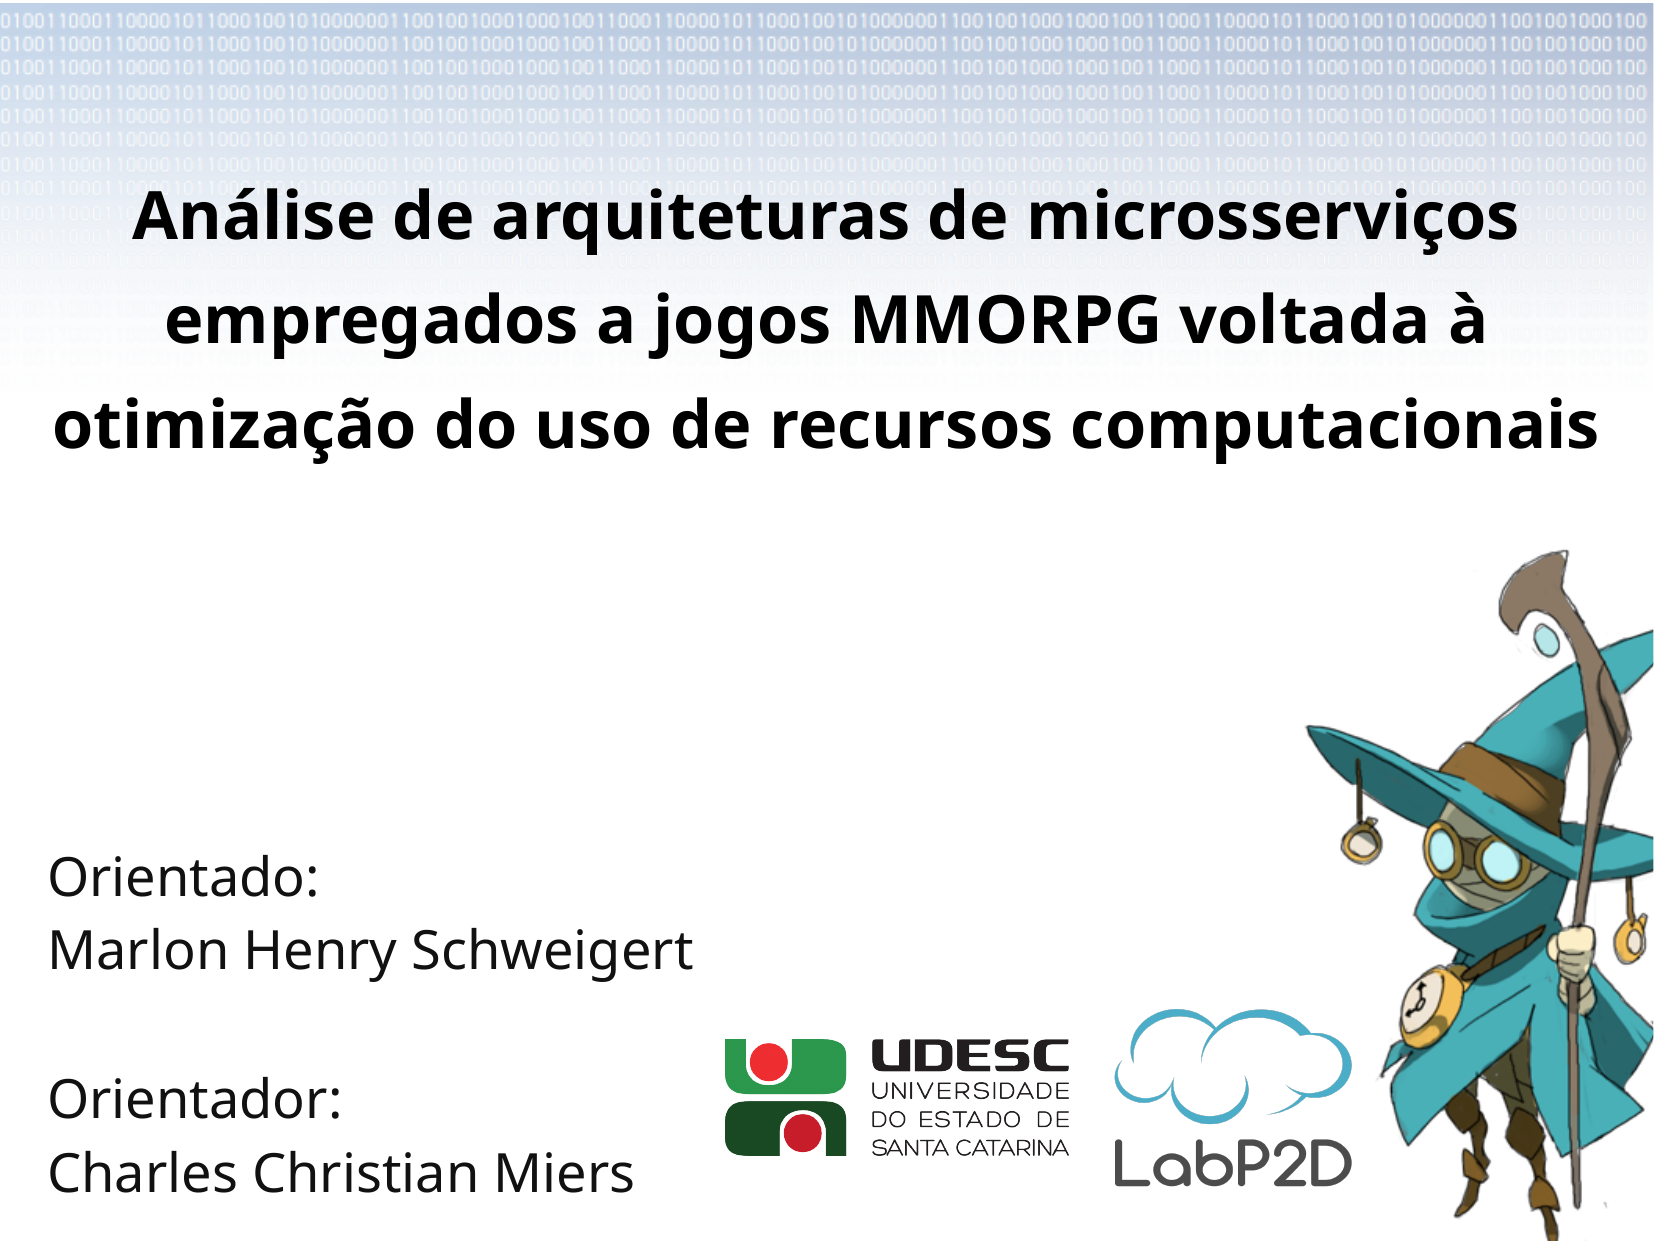

# Análise de arquiteturas de microsserviços empregados a jogos MMORPG voltada à otimização do uso de recursos computacionais
Orientado:
Marlon Henry Schweigert
Orientador:
Charles Christian Miers